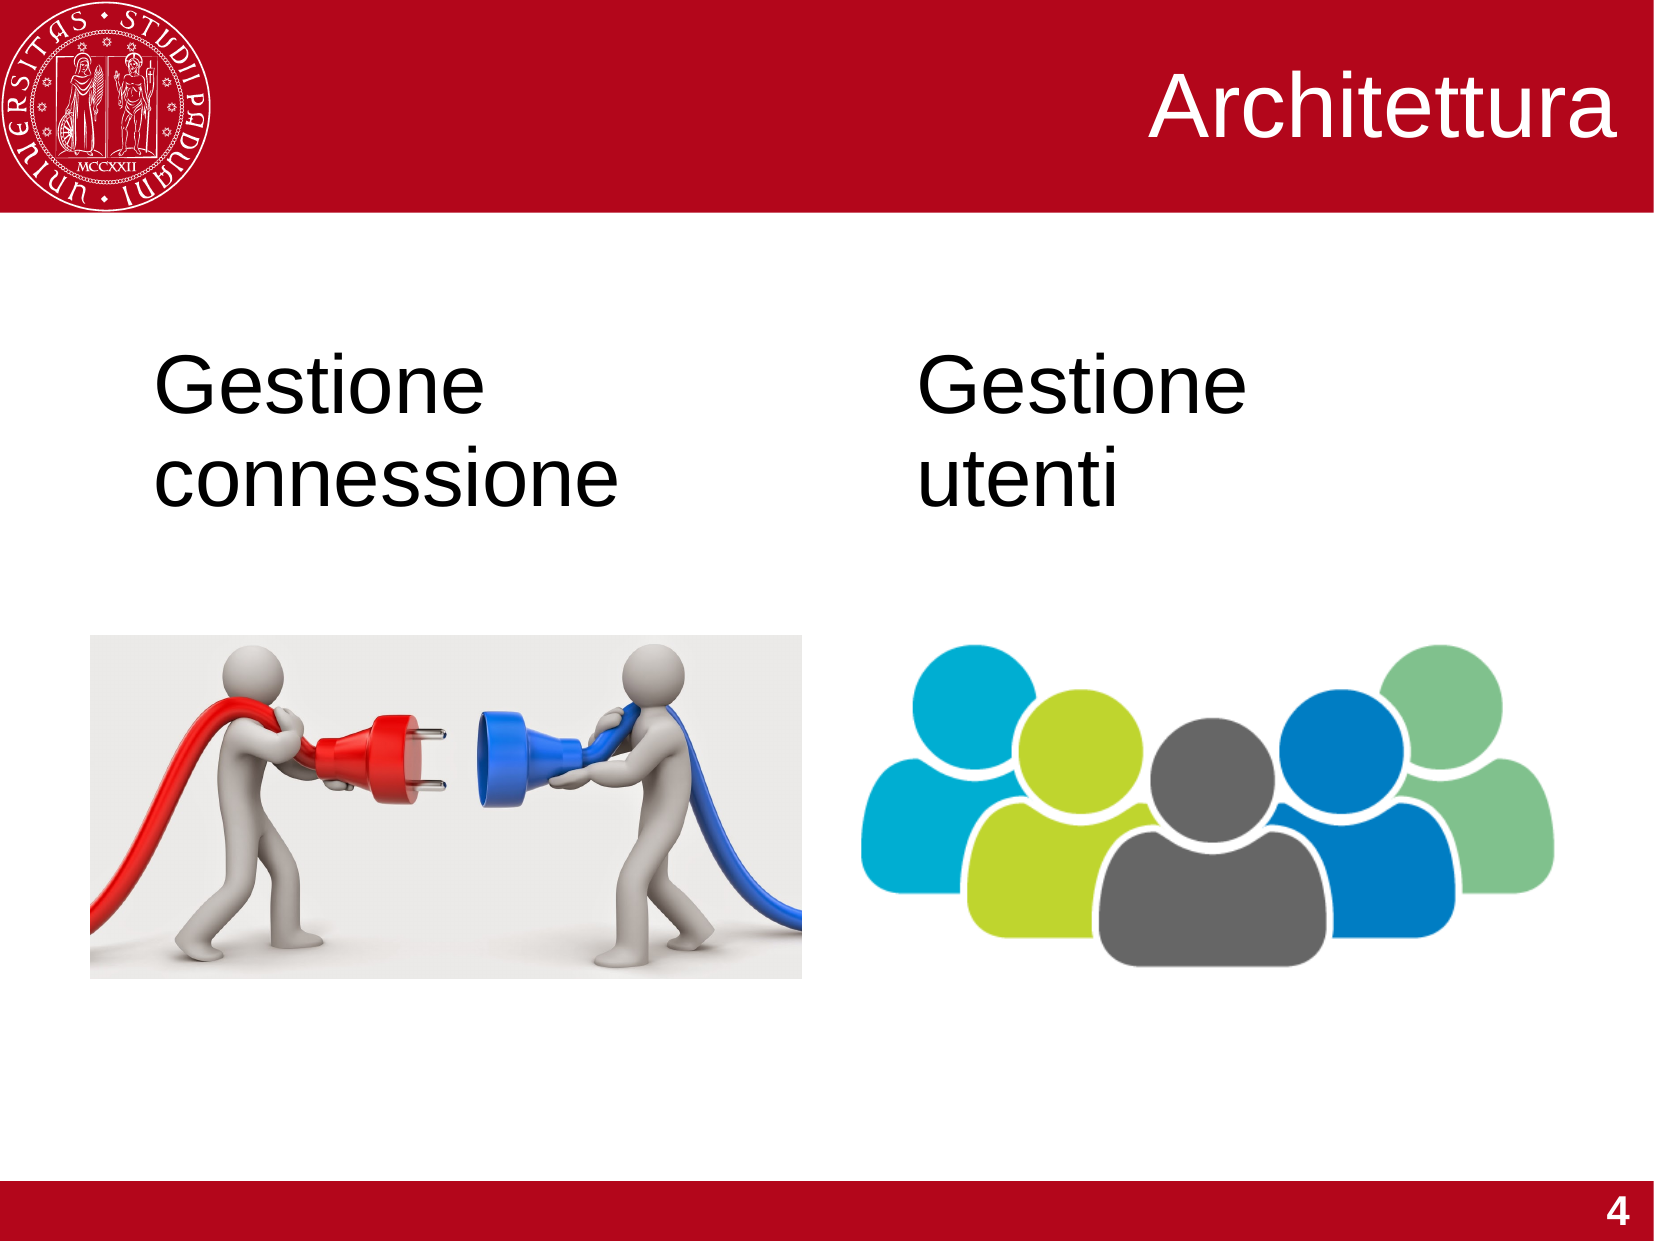

# Architettura
Gestione connessione
Gestione
utenti
4